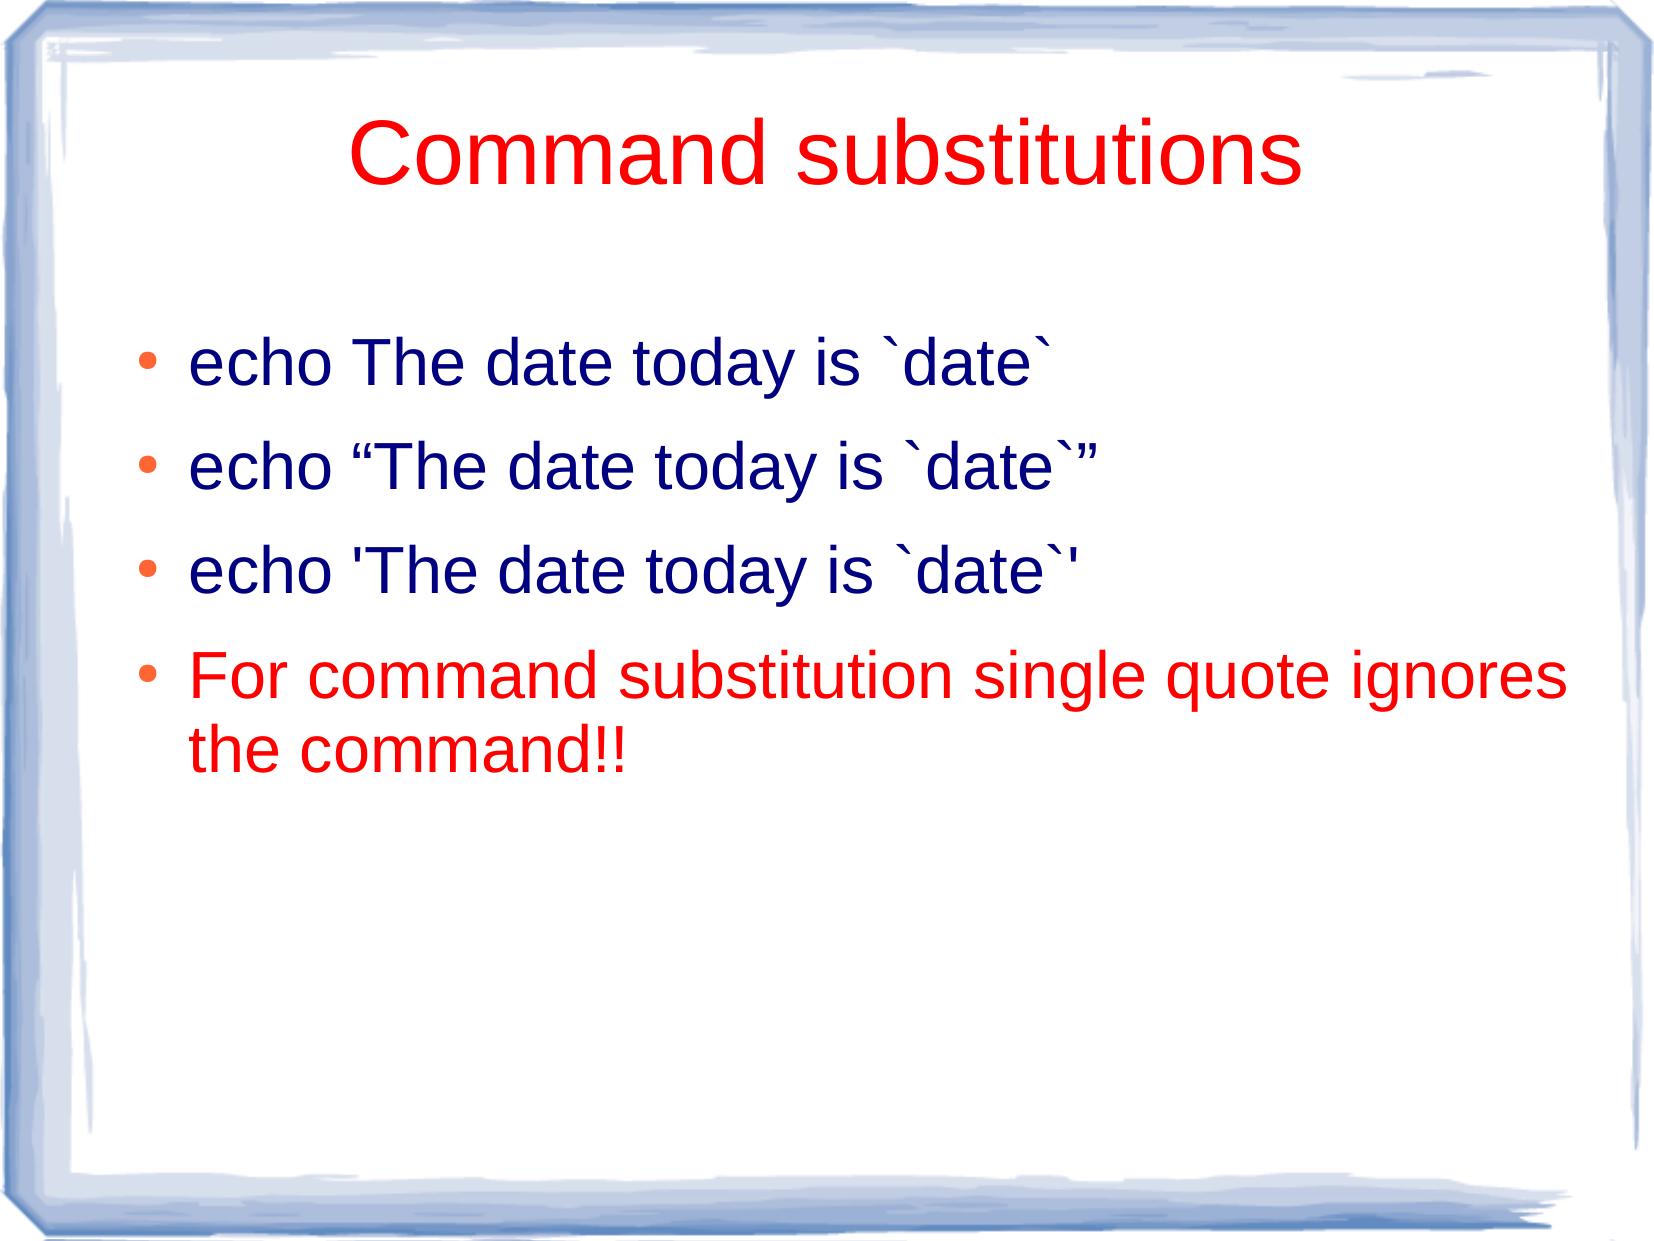

# Command substitutions
echo The date today is `date`
echo “The date today is `date`”
echo 'The date today is `date`'
For command substitution single quote ignores the command!!